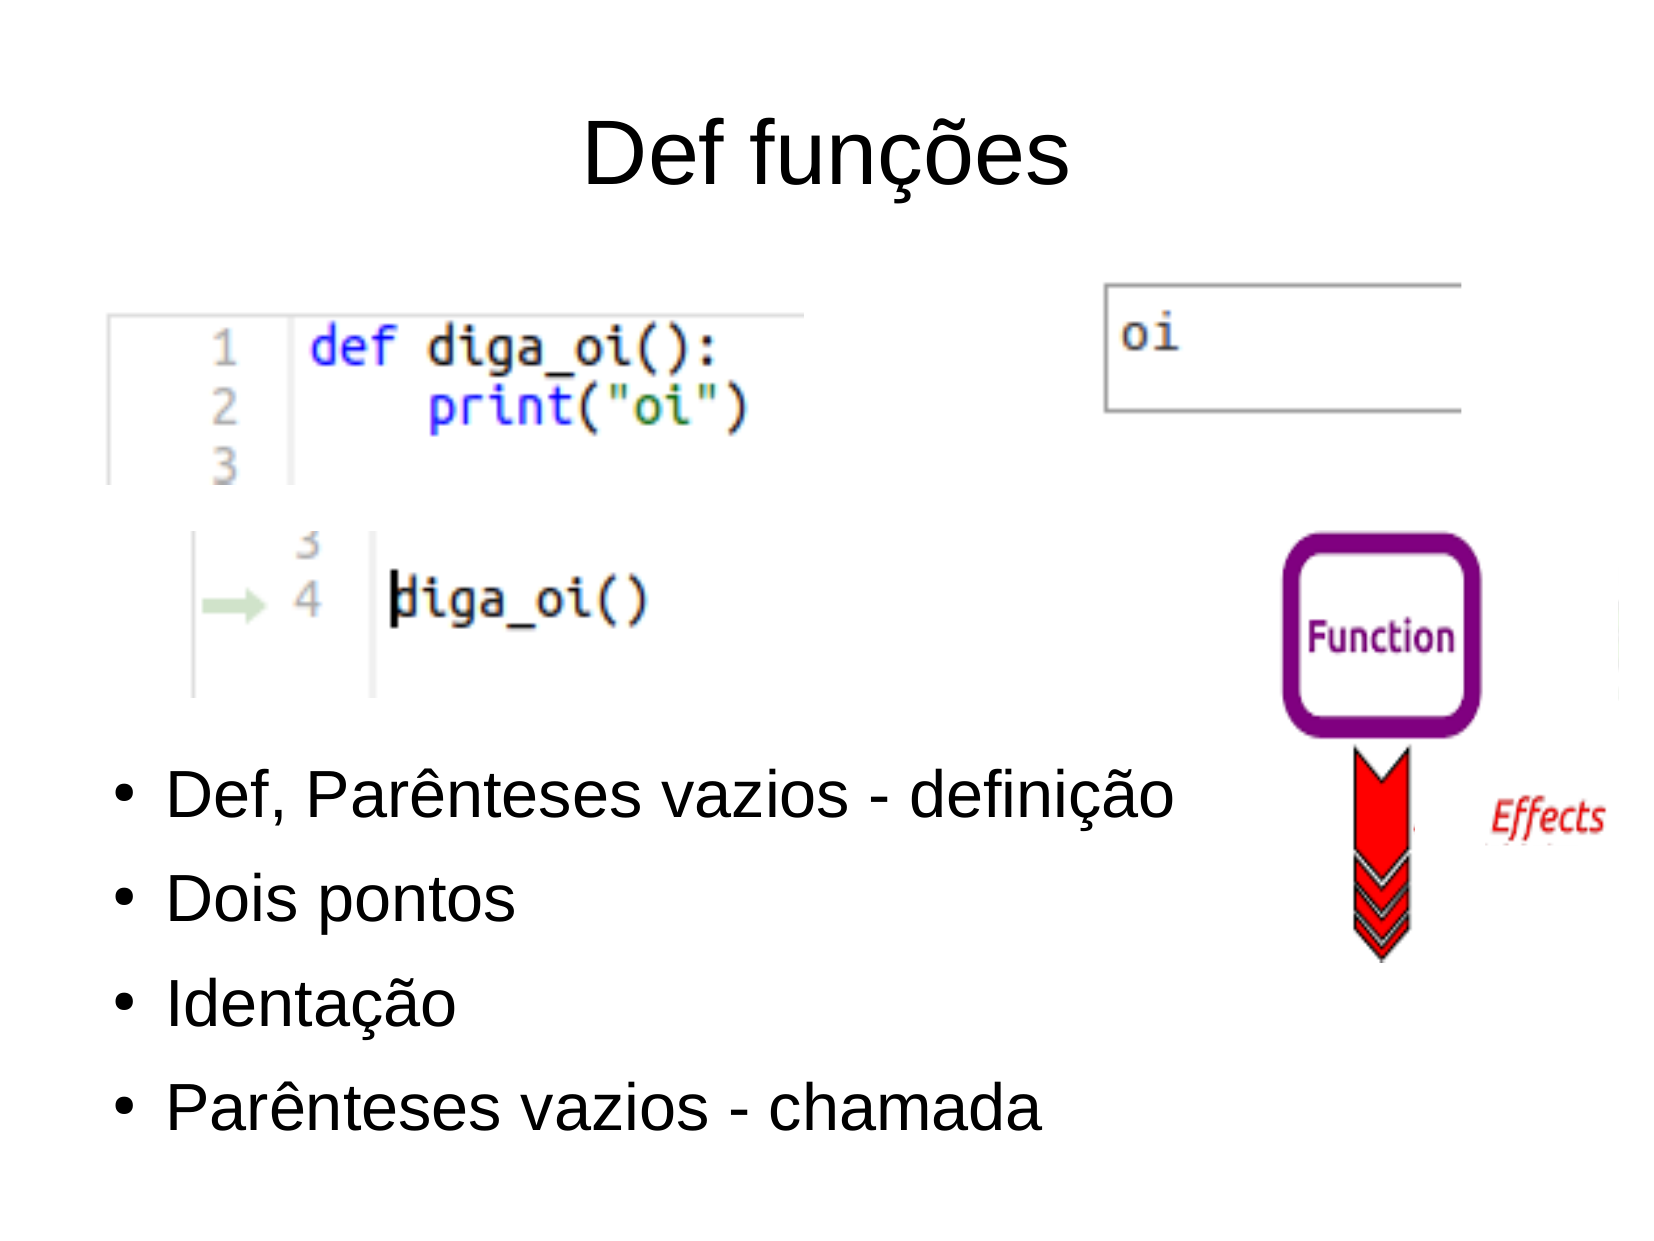

# Def funções
Def, Parênteses vazios - definição
Dois pontos
Identação
Parênteses vazios - chamada